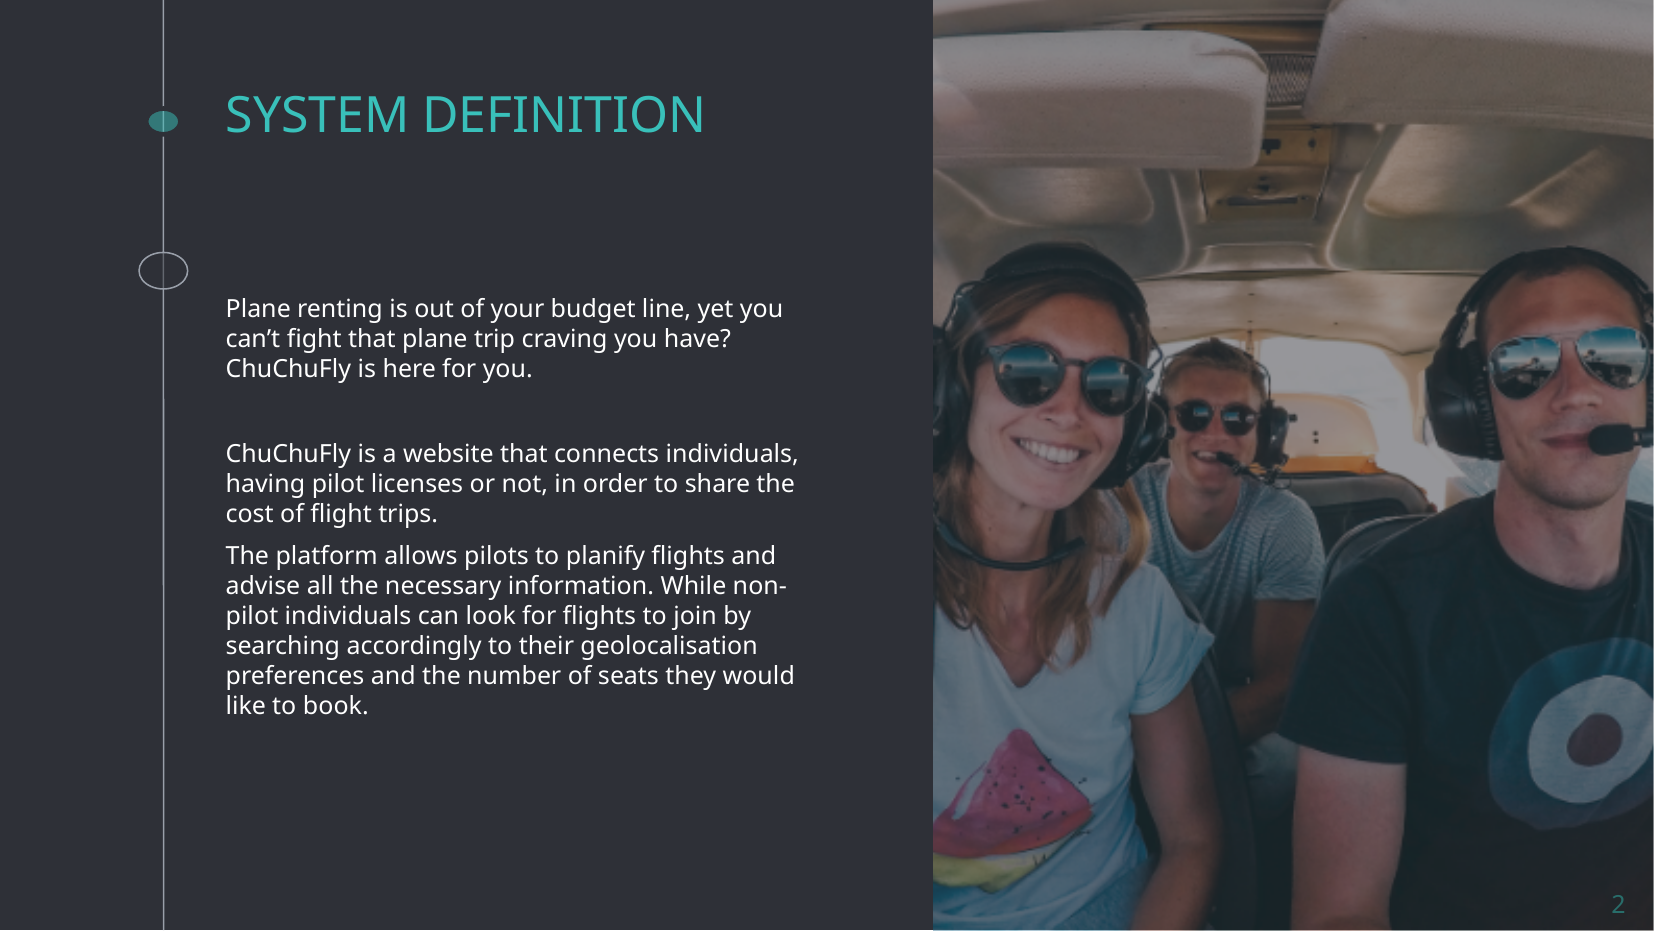

# SYSTEM DEFINITION
Plane renting is out of your budget line, yet you can’t fight that plane trip craving you have? ChuChuFly is here for you.
ChuChuFly is a website that connects individuals, having pilot licenses or not, in order to share the cost of flight trips.
The platform allows pilots to planify flights and advise all the necessary information. While non-pilot individuals can look for flights to join by searching accordingly to their geolocalisation preferences and the number of seats they would like to book.